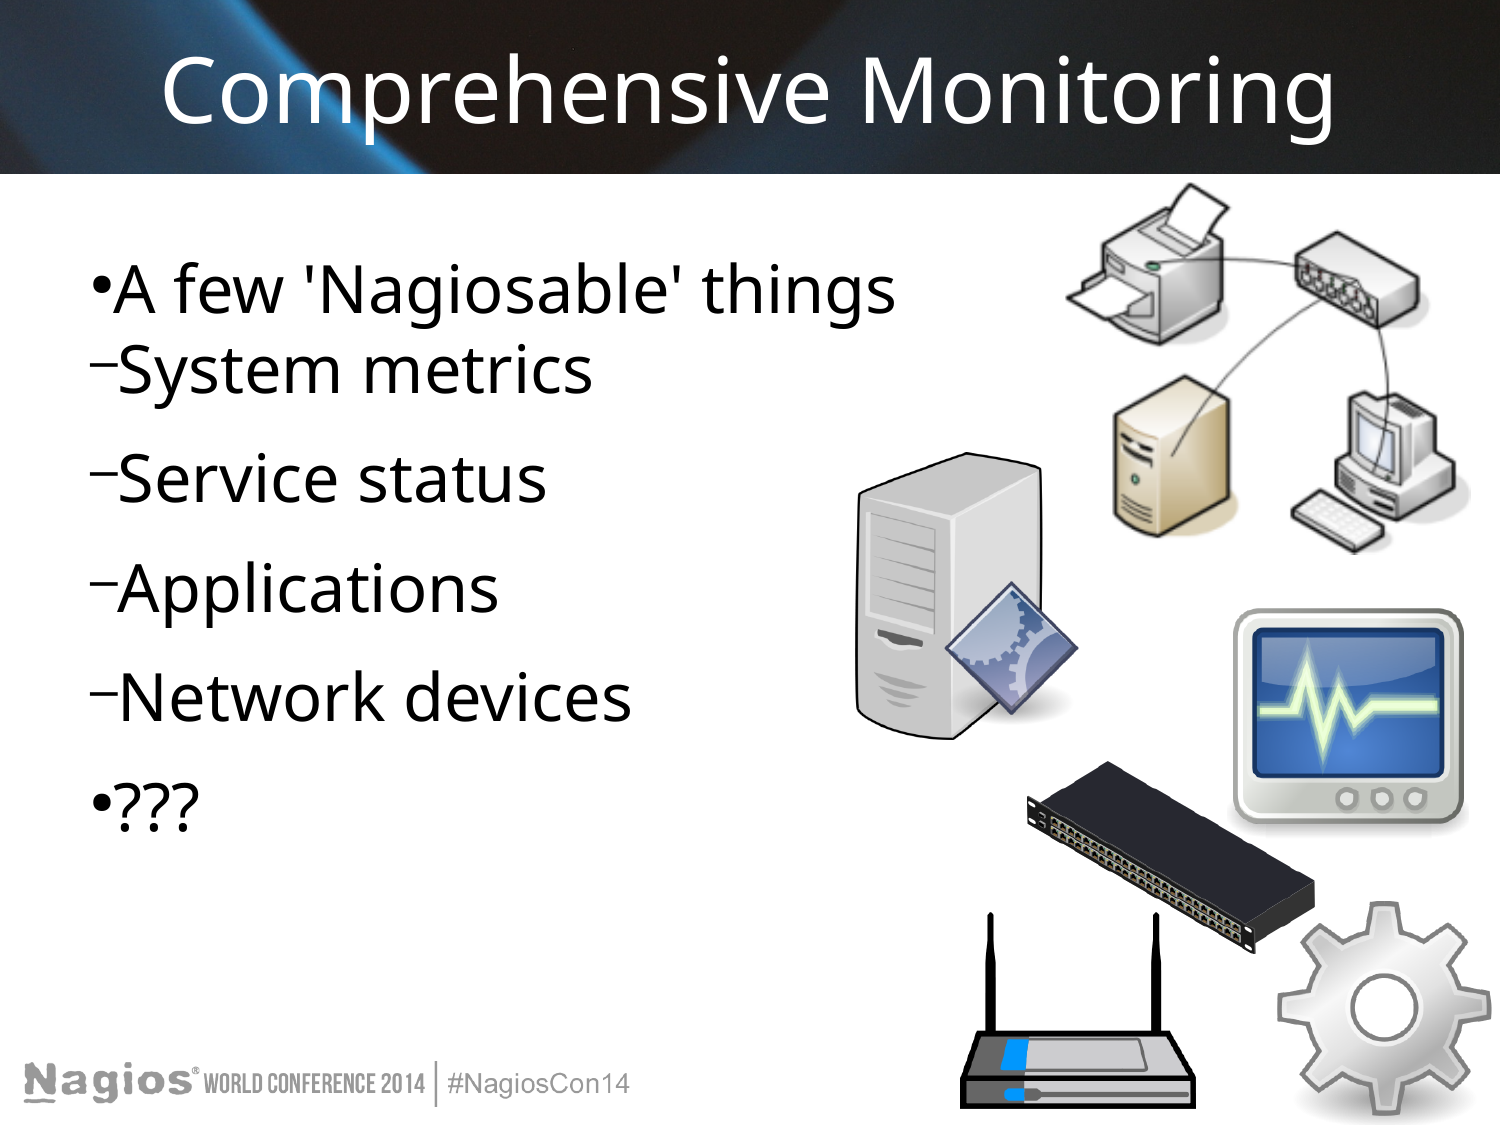

# Comprehensive Monitoring
A few 'Nagiosable' things
System metrics
Service status
Applications
Network devices
???